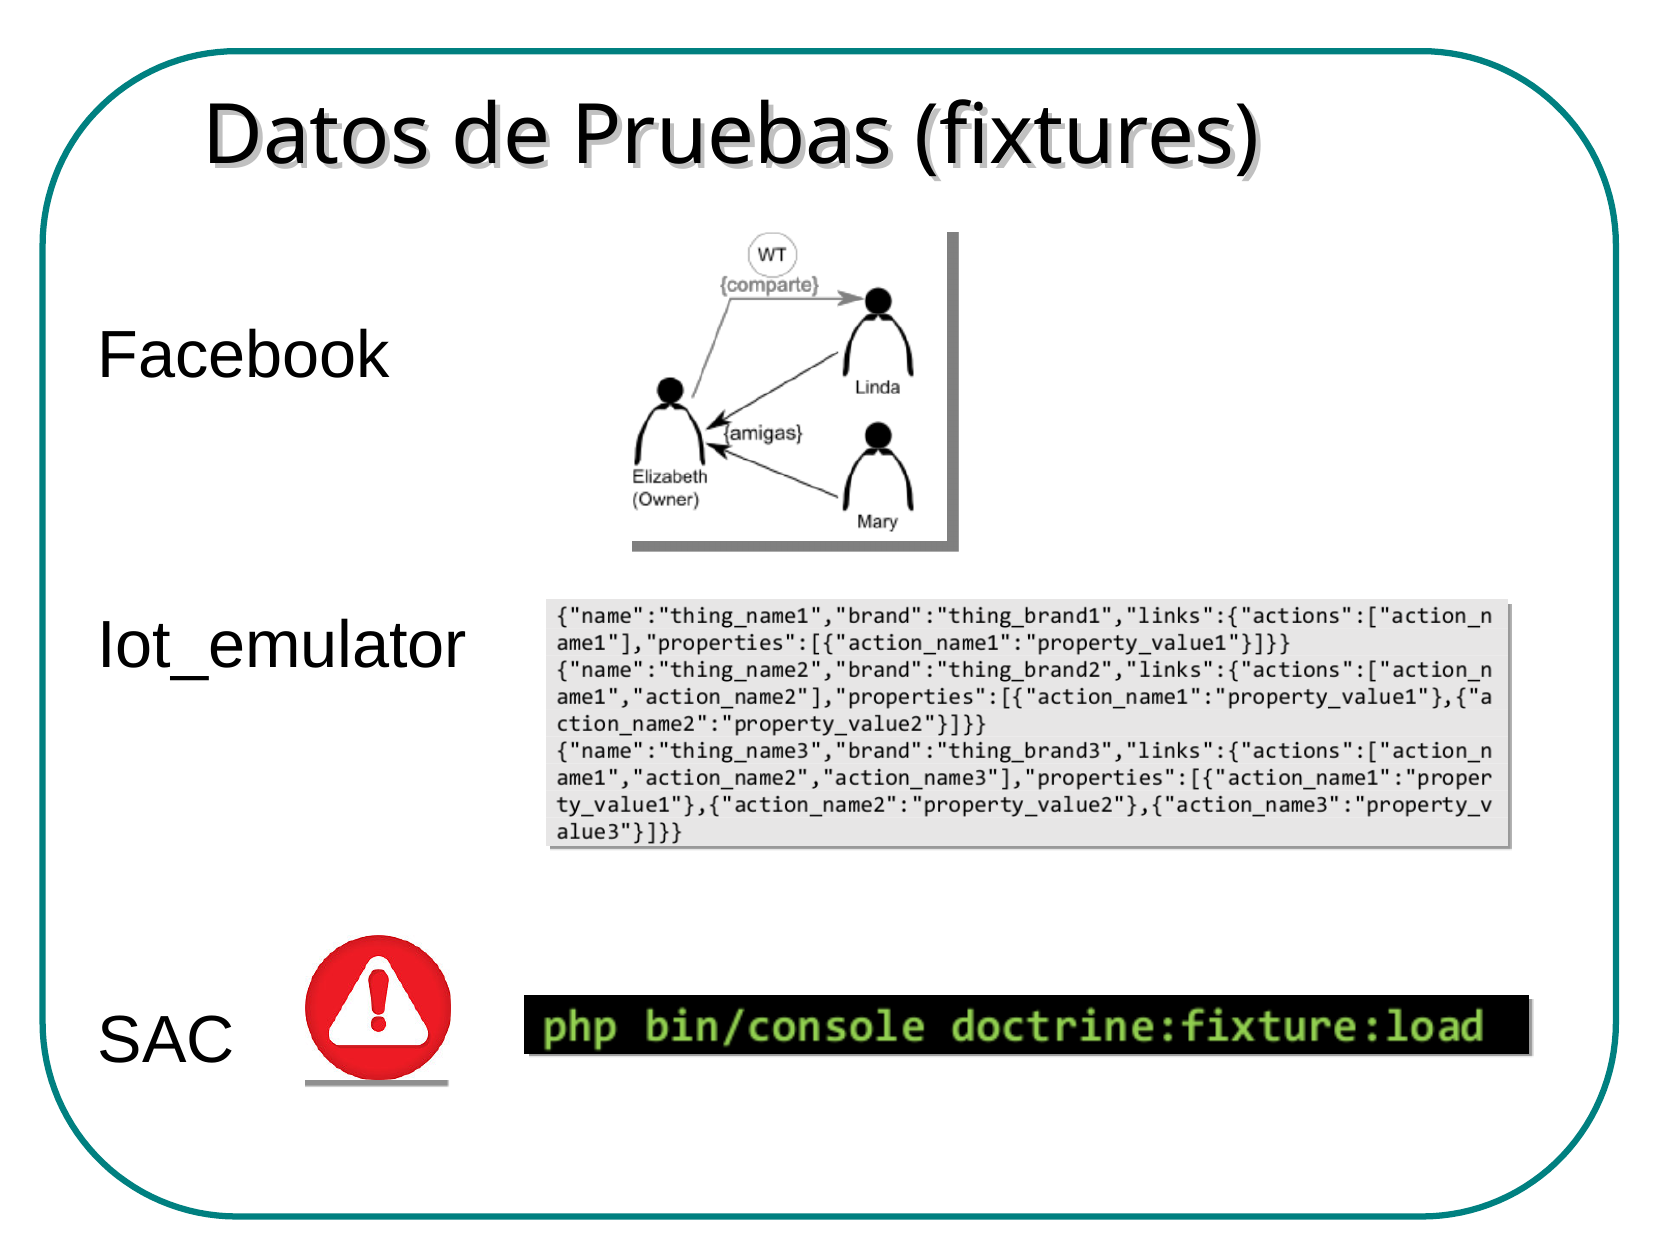

# Datos de Pruebas (fixtures)
Facebook
Iot_emulator
SAC